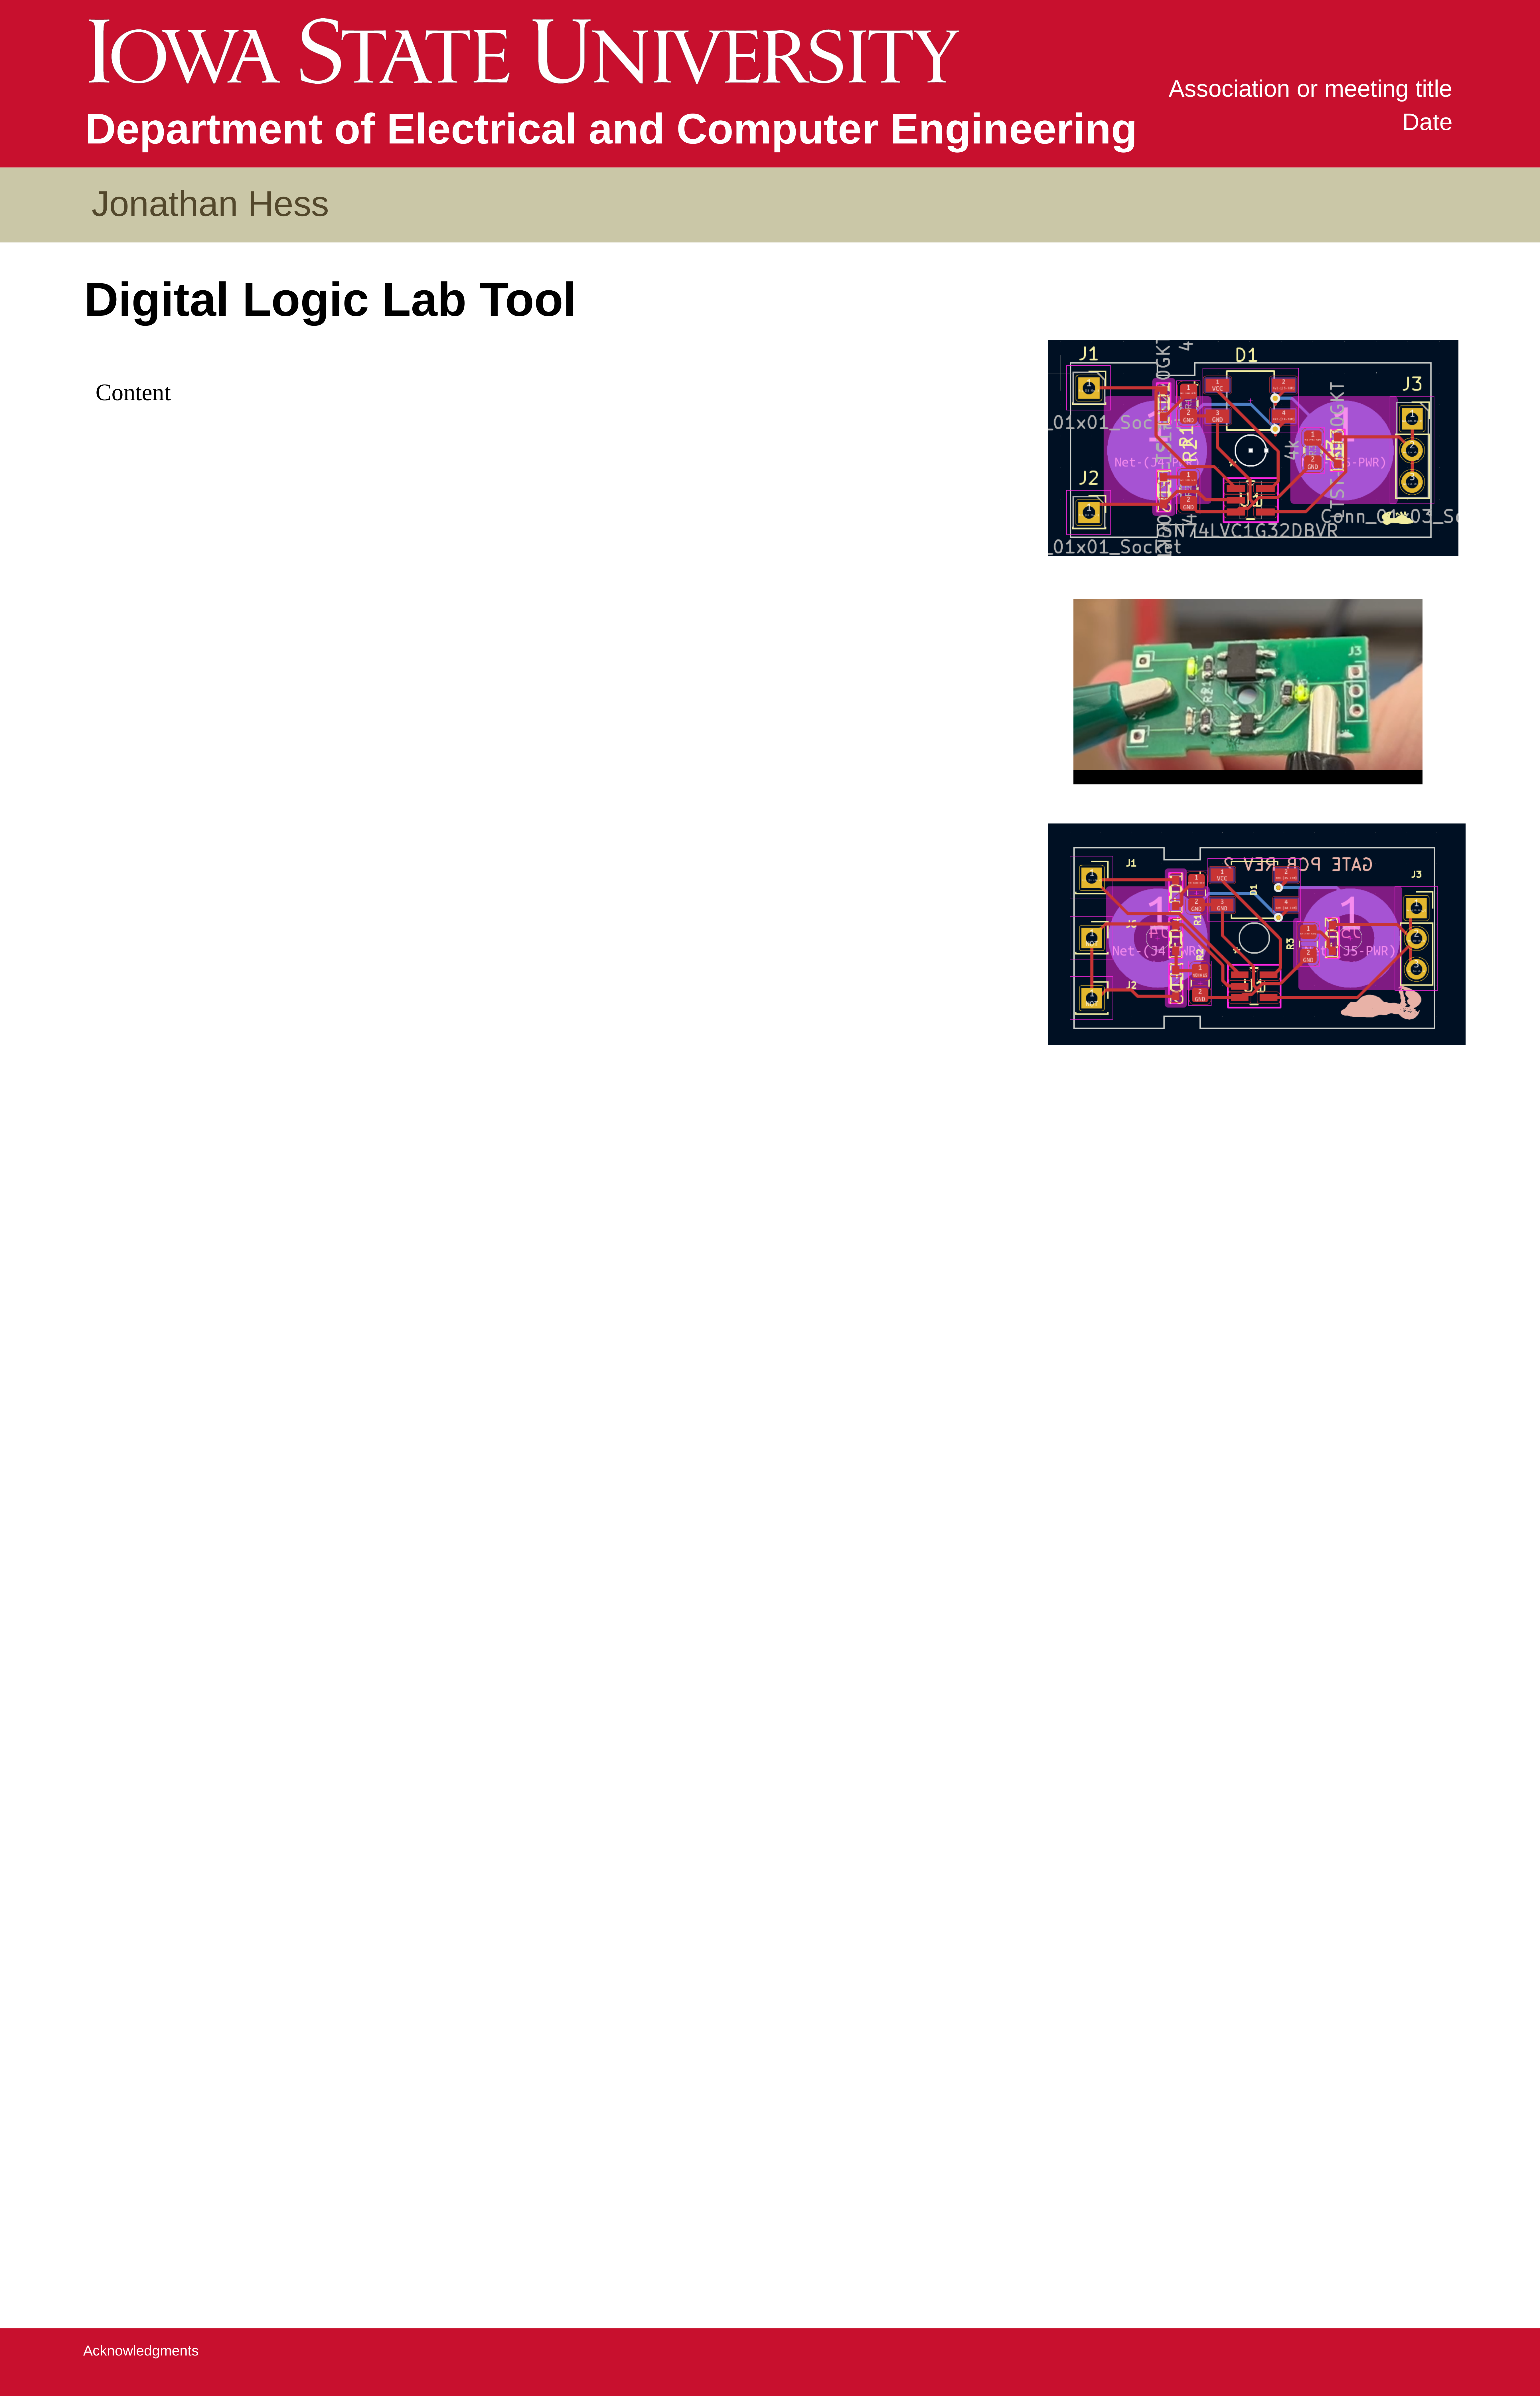

Association or meeting title
Date
Department of Electrical and Computer Engineering
Jonathan Hess
Digital Logic Lab Tool
Content
Acknowledgments